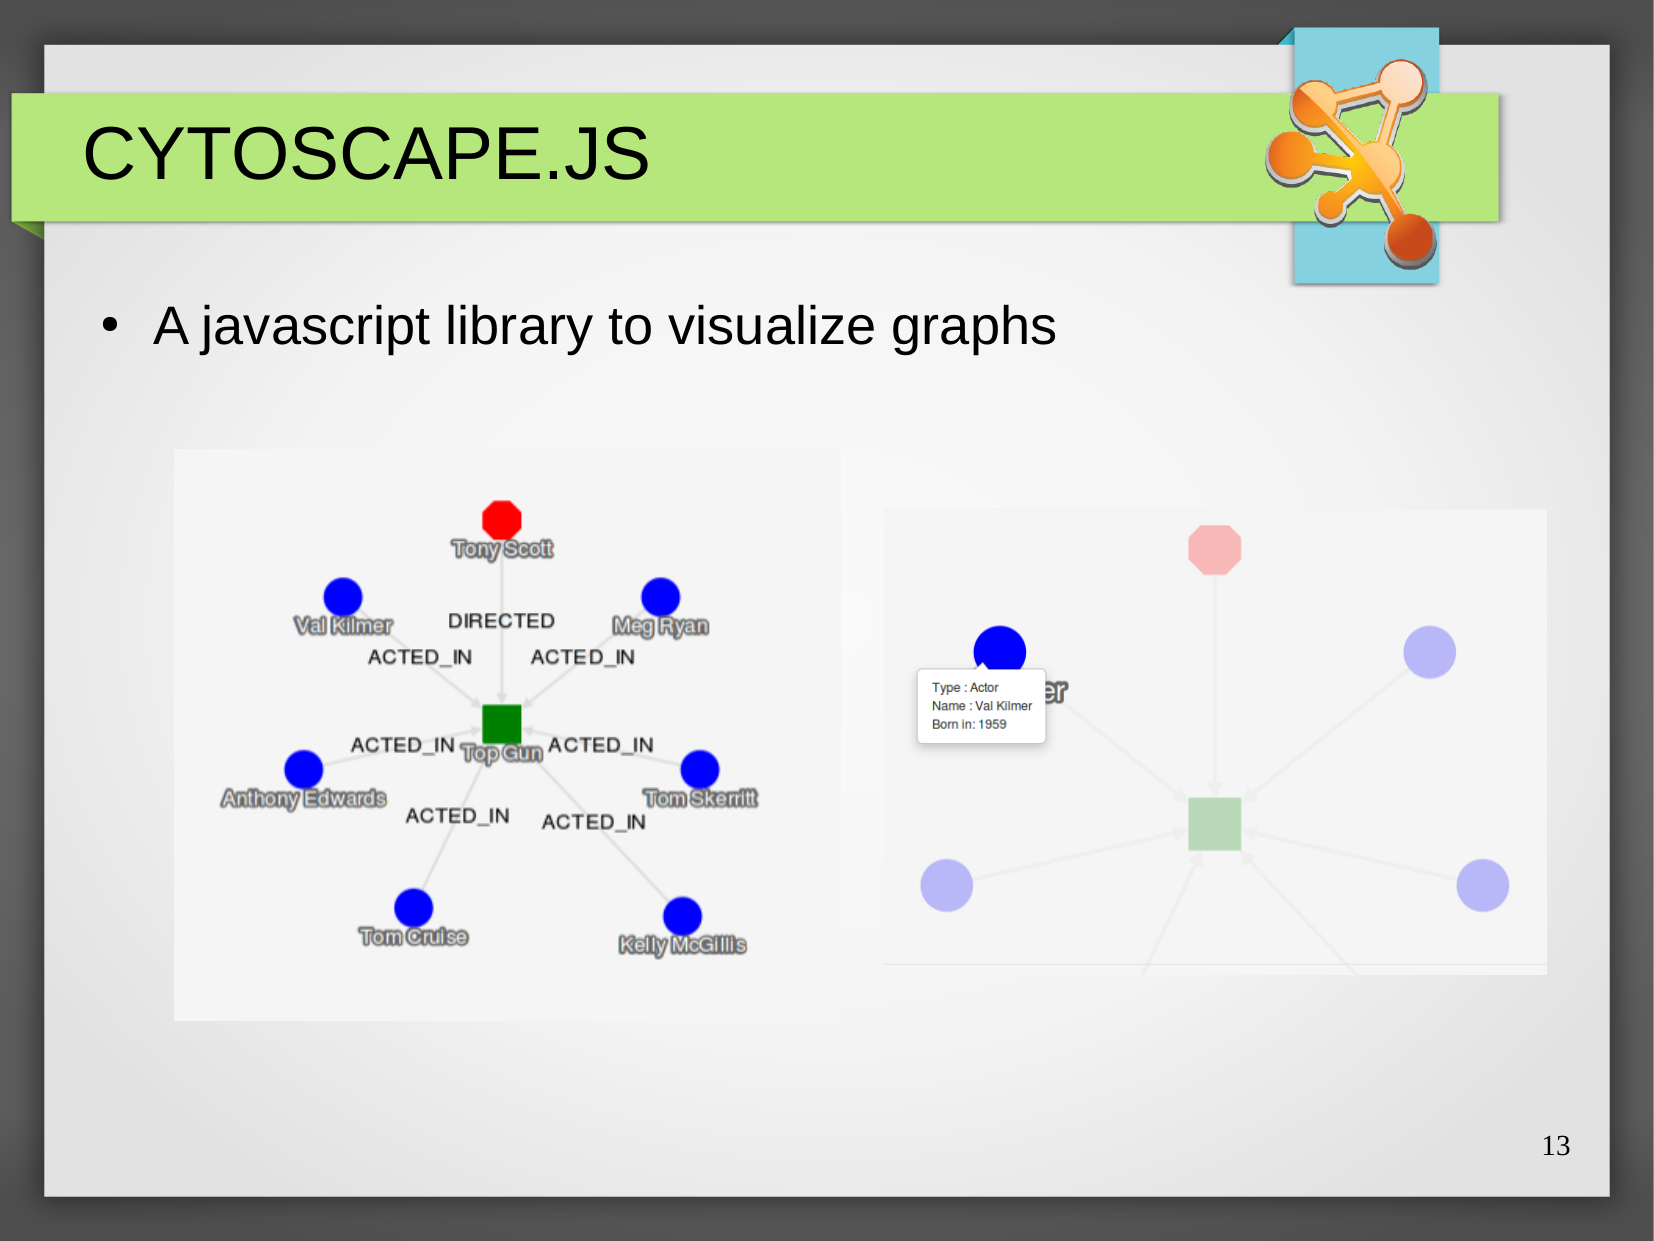

# CYTOSCAPE.JS
A javascript library to visualize graphs
13